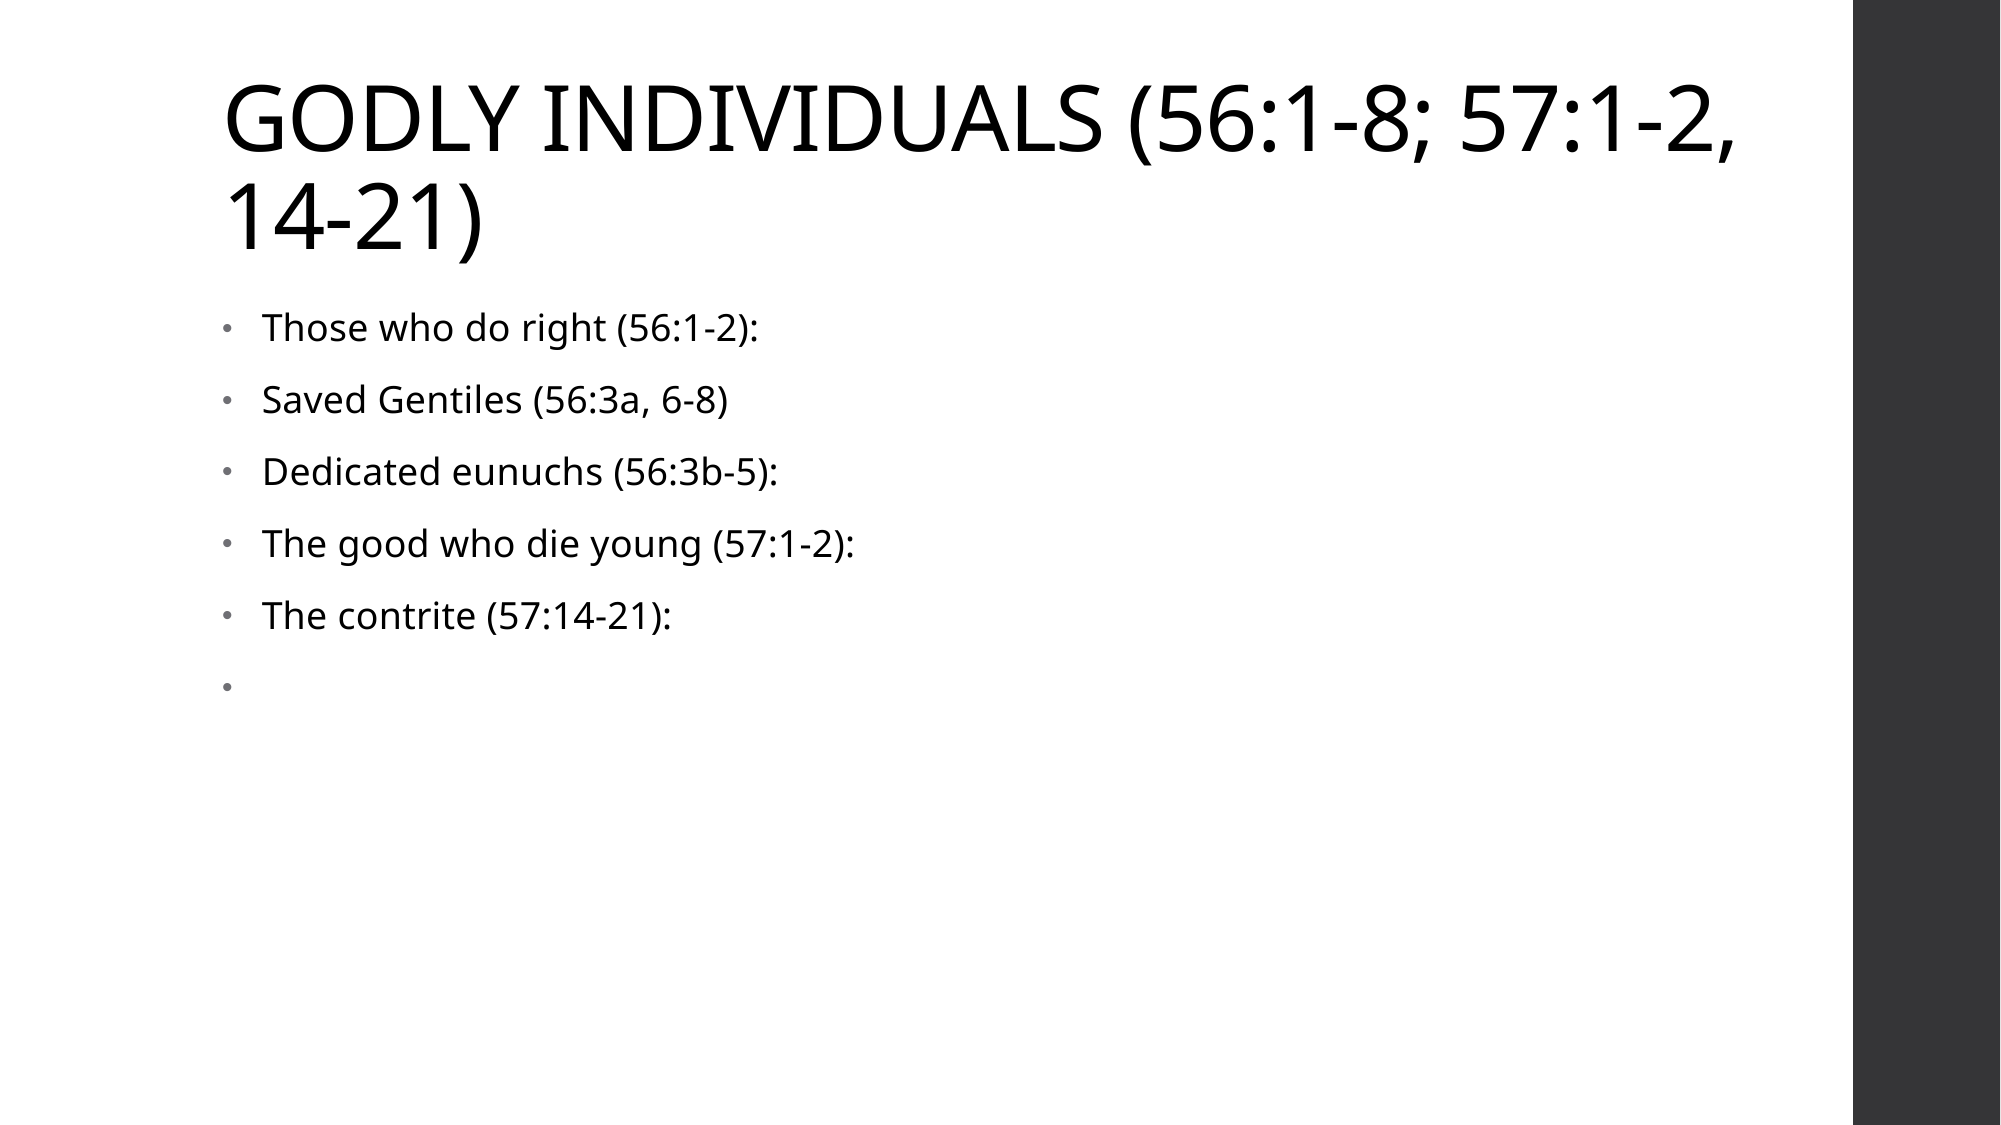

# GODLY INDIVIDUALS (56:1-8; 57:1-2, 14-21)
 Those who do right (56:1-2):
 Saved Gentiles (56:3a, 6-8)
 Dedicated eunuchs (56:3b-5):
 The good who die young (57:1-2):
 The contrite (57:14-21):